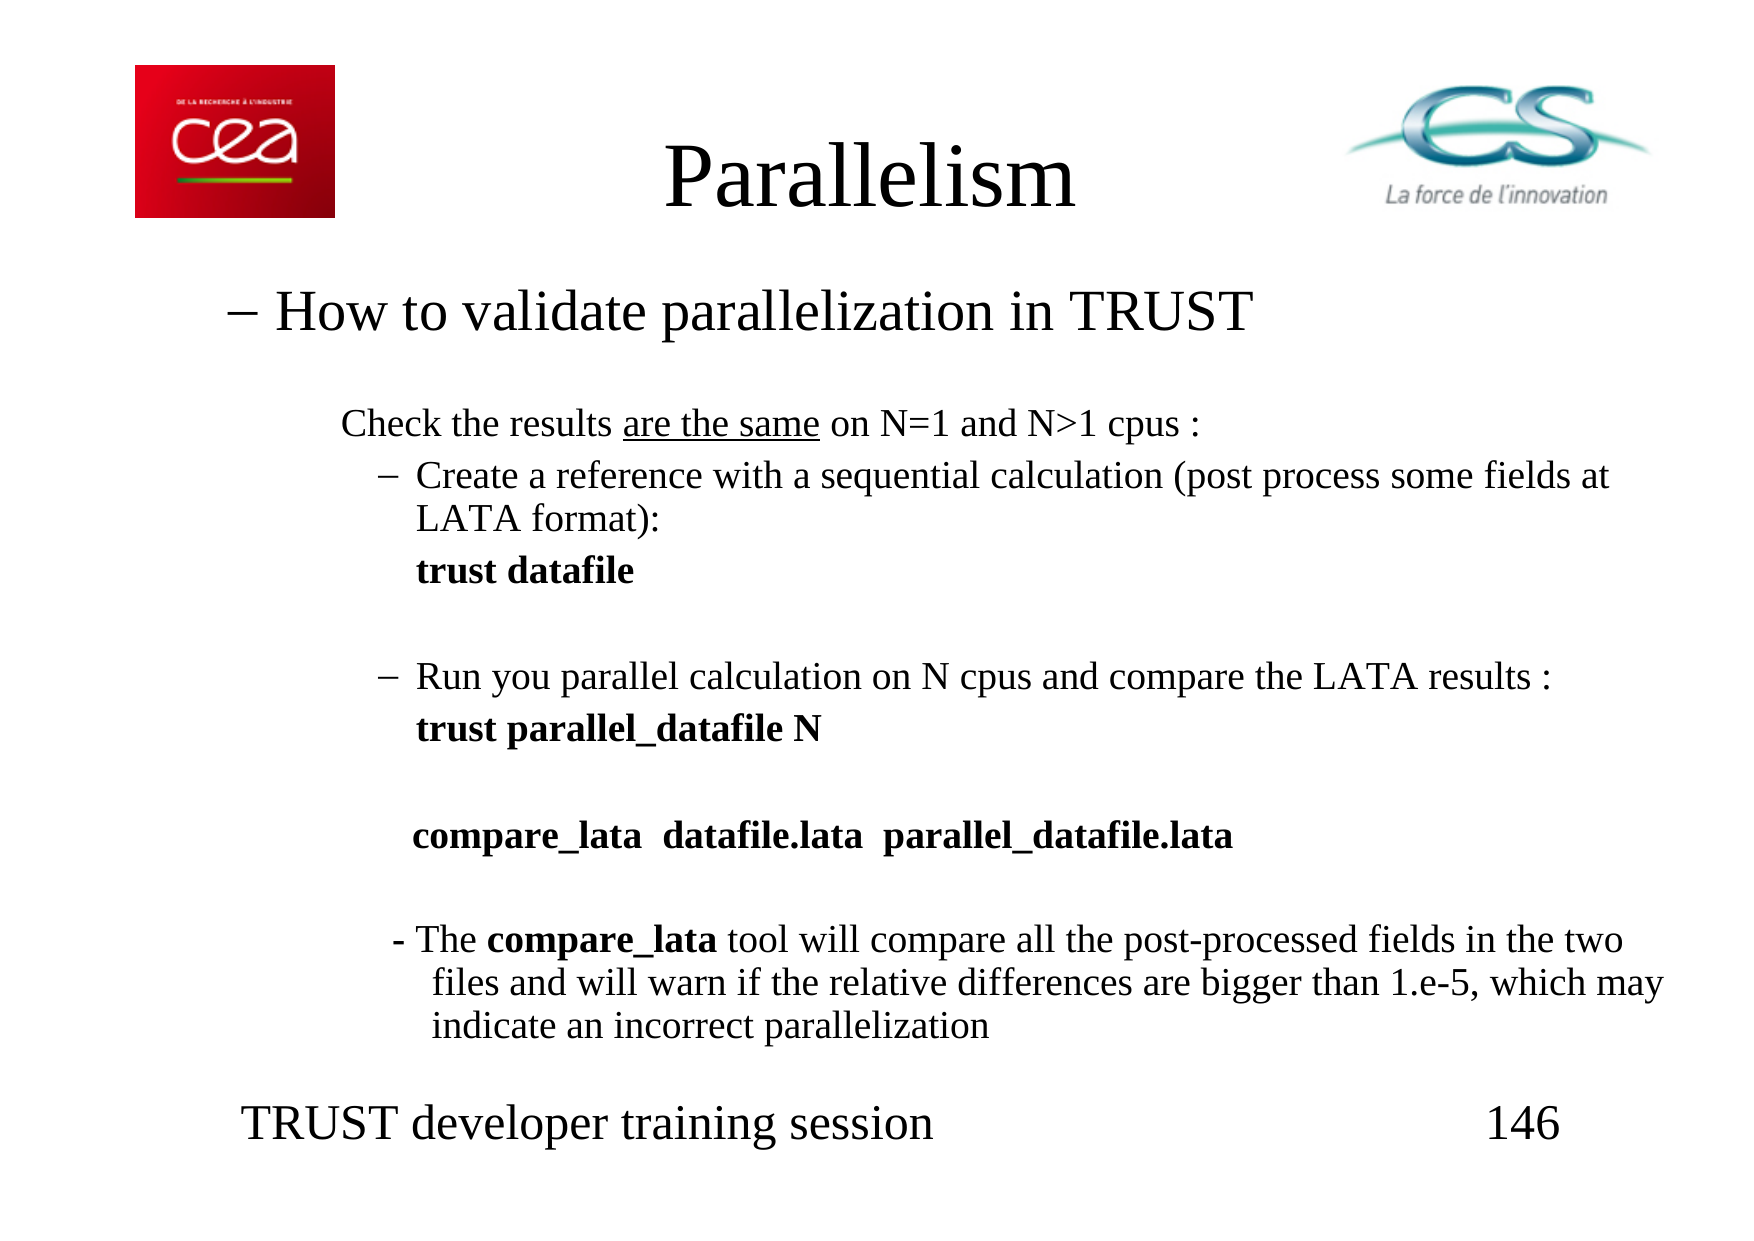

# Parallelism
How to validate parallelization in TRUST
Check the results are the same on N=1 and N>1 cpus :
Create a reference with a sequential calculation (post process some fields at LATA format):
trust datafile
Run you parallel calculation on N cpus and compare the LATA results :
trust parallel_datafile N
 compare_lata datafile.lata parallel_datafile.lata
- The compare_lata tool will compare all the post-processed fields in the two files and will warn if the relative differences are bigger than 1.e-5, which may indicate an incorrect parallelization
TRUST developer training session
146